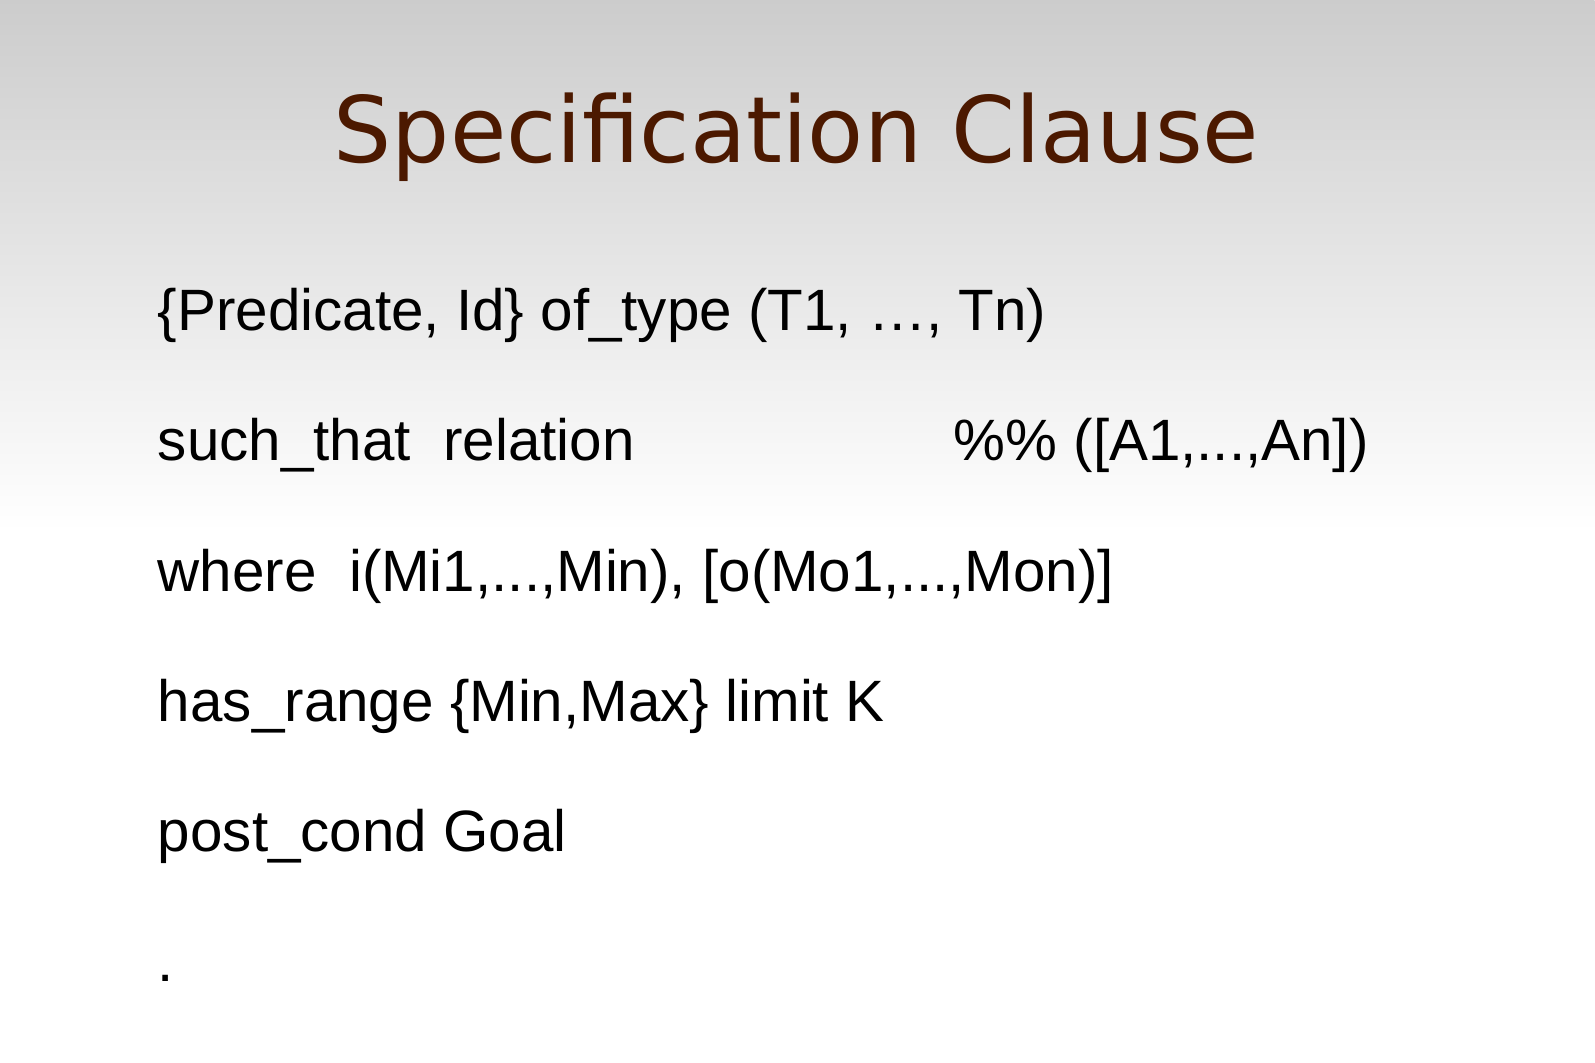

# Specification Clause
 {Predicate, Id} of_type (T1, …, Tn)
 such_that relation
 where i(Mi1,...,Min), [o(Mo1,...,Mon)]
 has_range {Min,Max} limit K
 post_cond Goal
 .
%% ([A1,...,An])